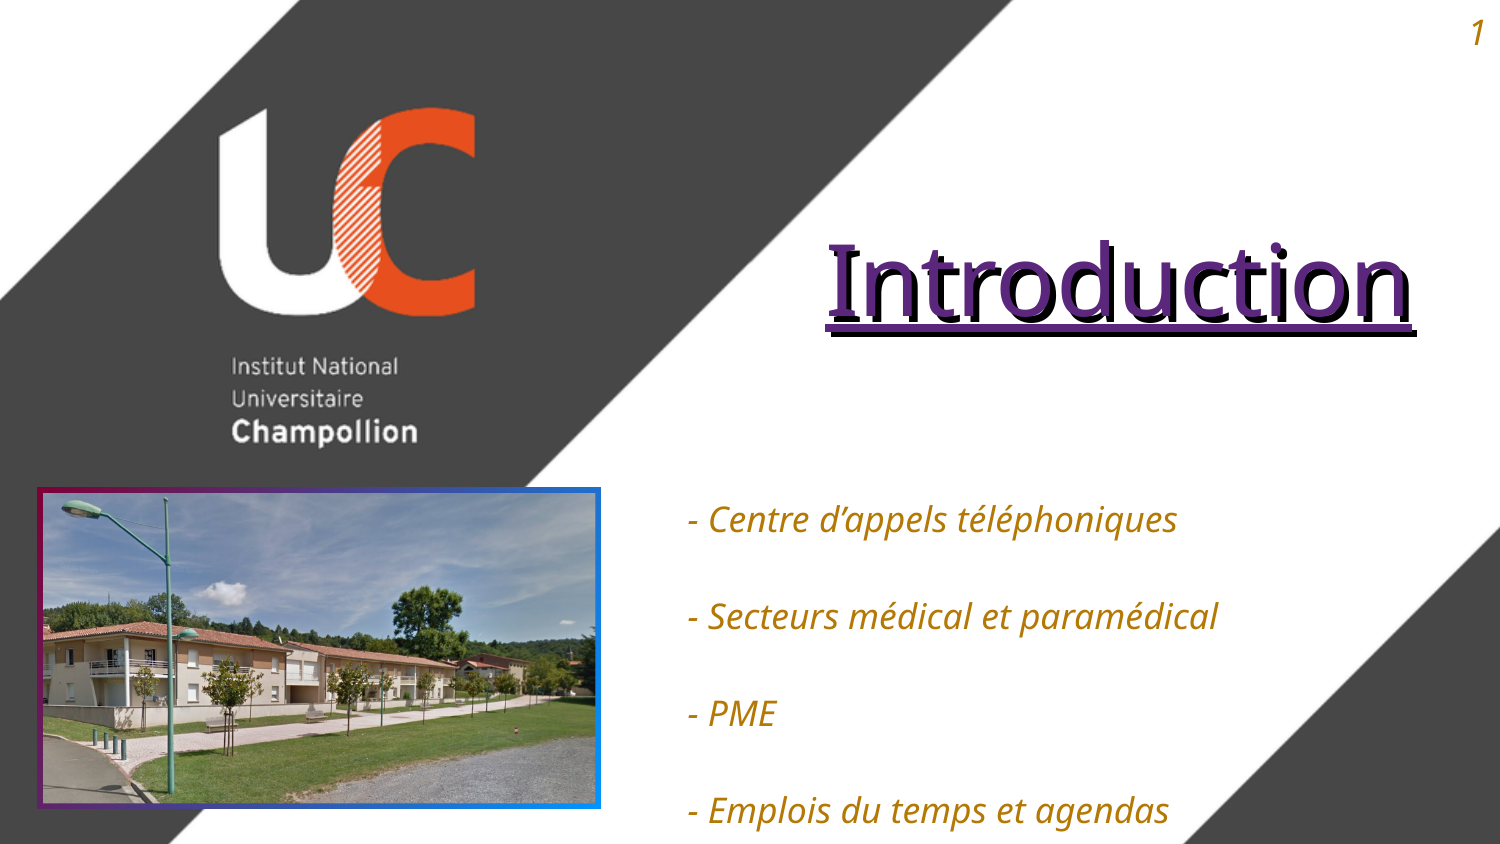

# Introduction
- Centre d’appels téléphoniques
- Secteurs médical et paramédical
- PME
- Emplois du temps et agendas